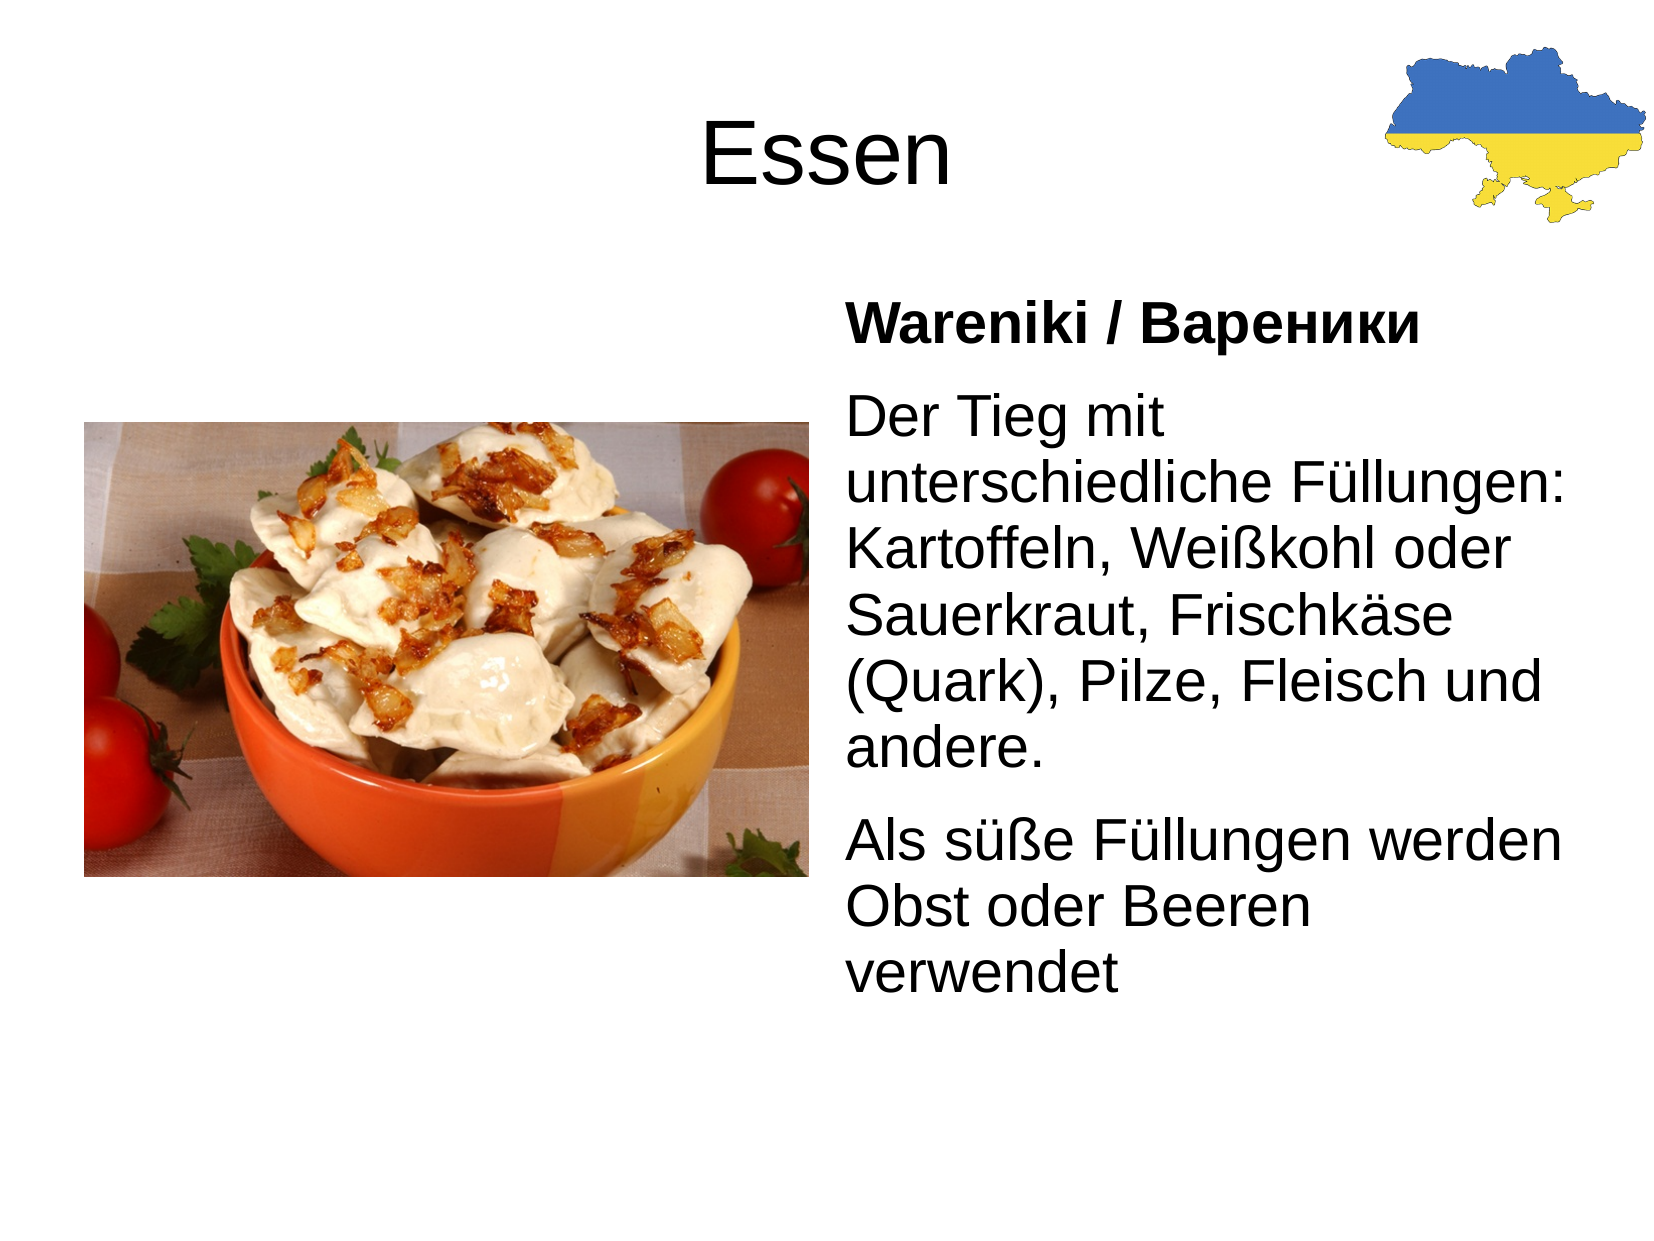

# Essen
Wareniki / Вареники
Der Tieg mit unterschiedliche Füllungen: Kartoffeln, Weißkohl oder Sauerkraut, Frischkäse (Quark), Pilze, Fleisch und andere.
Als süße Füllungen werden Obst oder Beeren verwendet